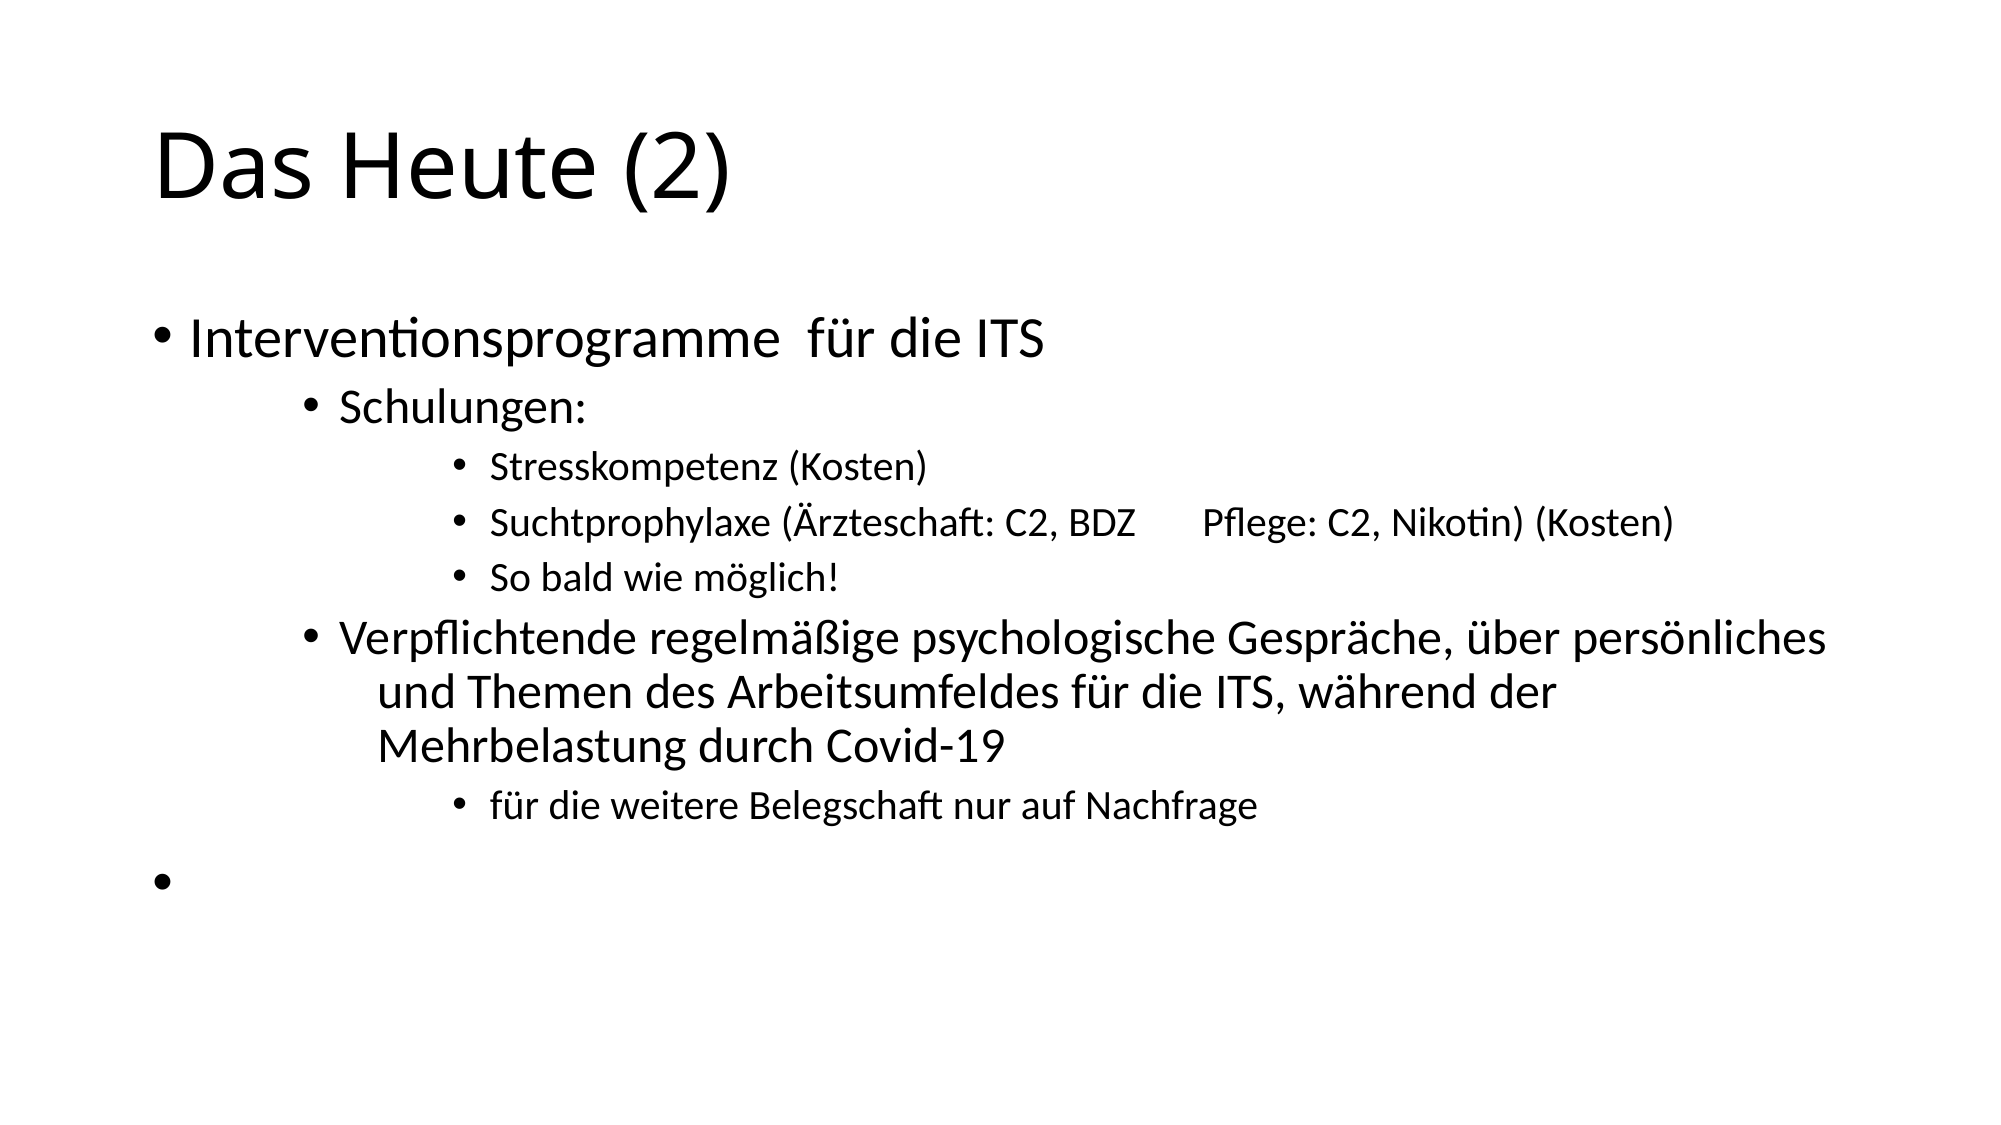

# Das Heute (2)
Interventionsprogramme für die ITS
Schulungen:
Stresskompetenz (Kosten)
Suchtprophylaxe (Ärzteschaft: C2, BDZ 	Pflege: C2, Nikotin) (Kosten)
So bald wie möglich!
Verpflichtende regelmäßige psychologische Gespräche, über persönliches und Themen des Arbeitsumfeldes für die ITS, während der Mehrbelastung durch Covid-19
für die weitere Belegschaft nur auf Nachfrage